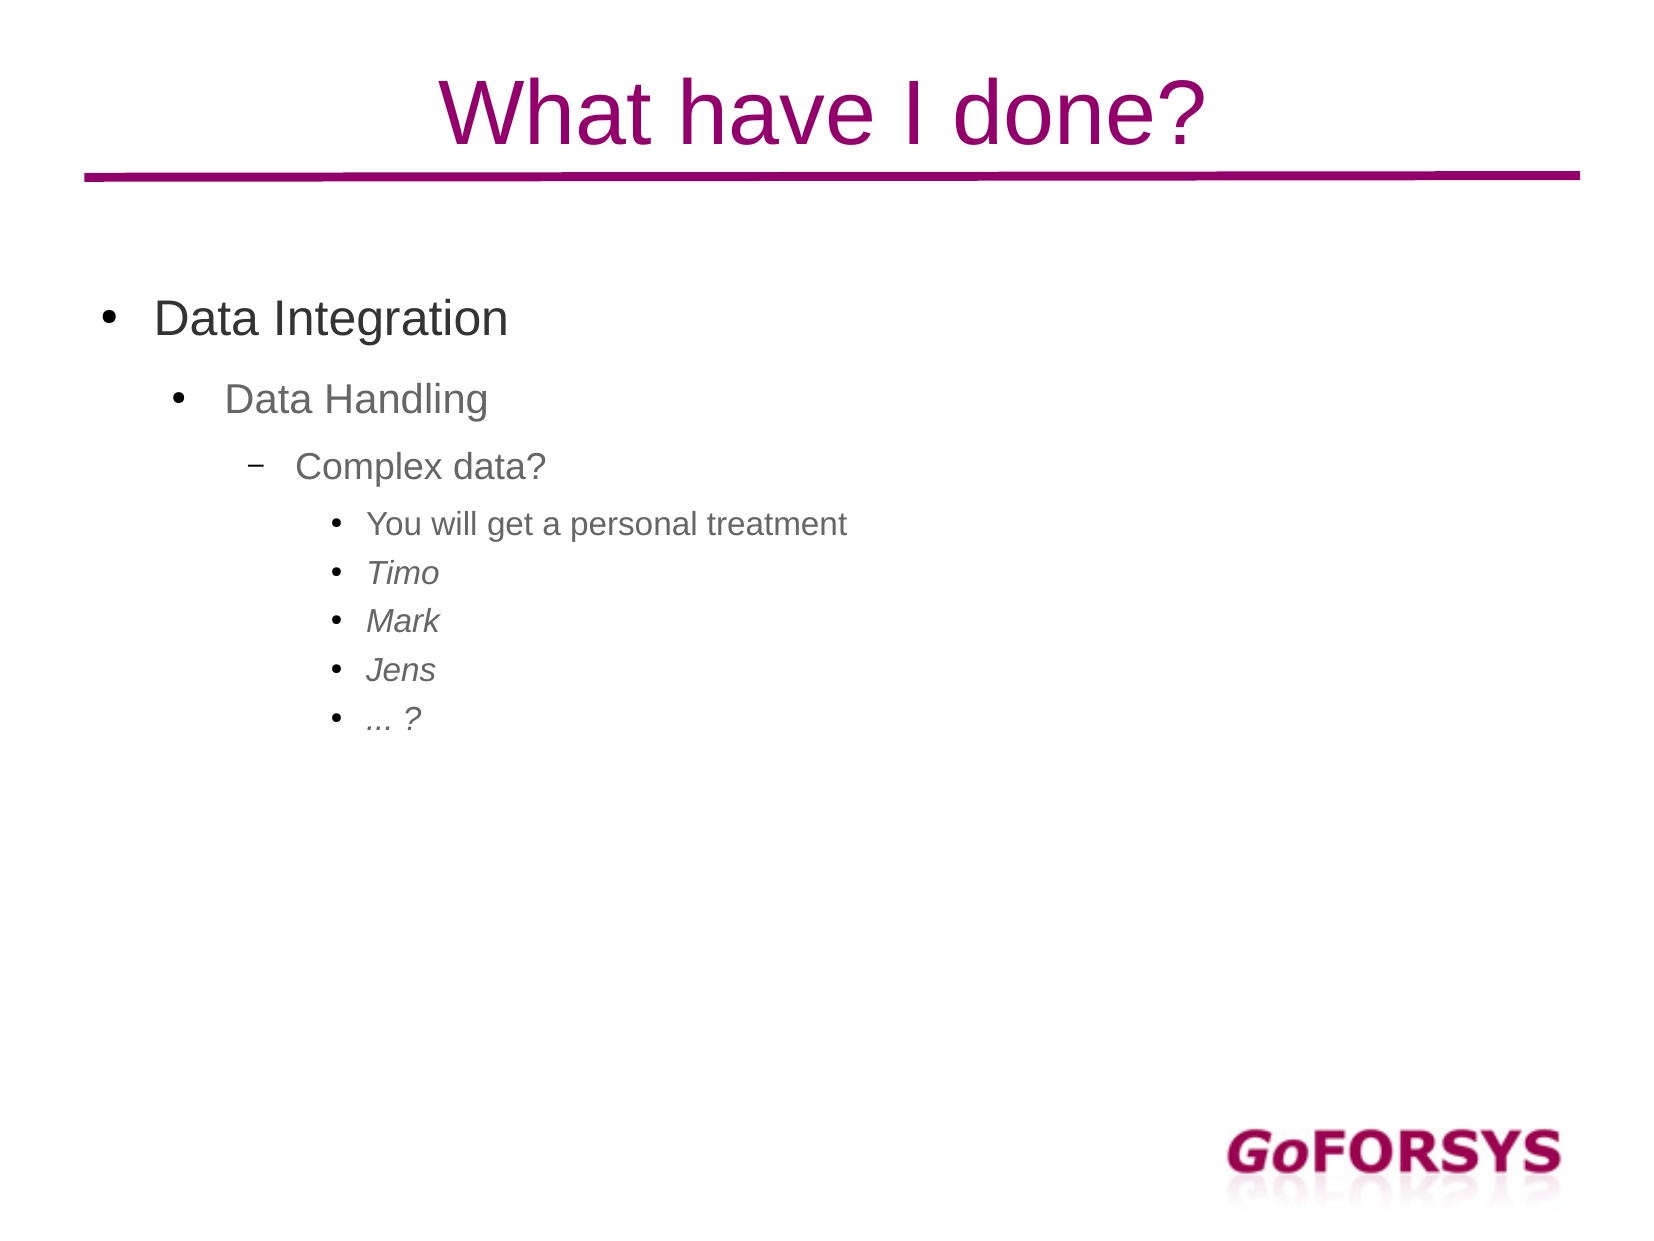

# What have I done?
Data Integration
Data Handling
Complex data?
You will get a personal treatment
Timo
Mark
Jens
... ?